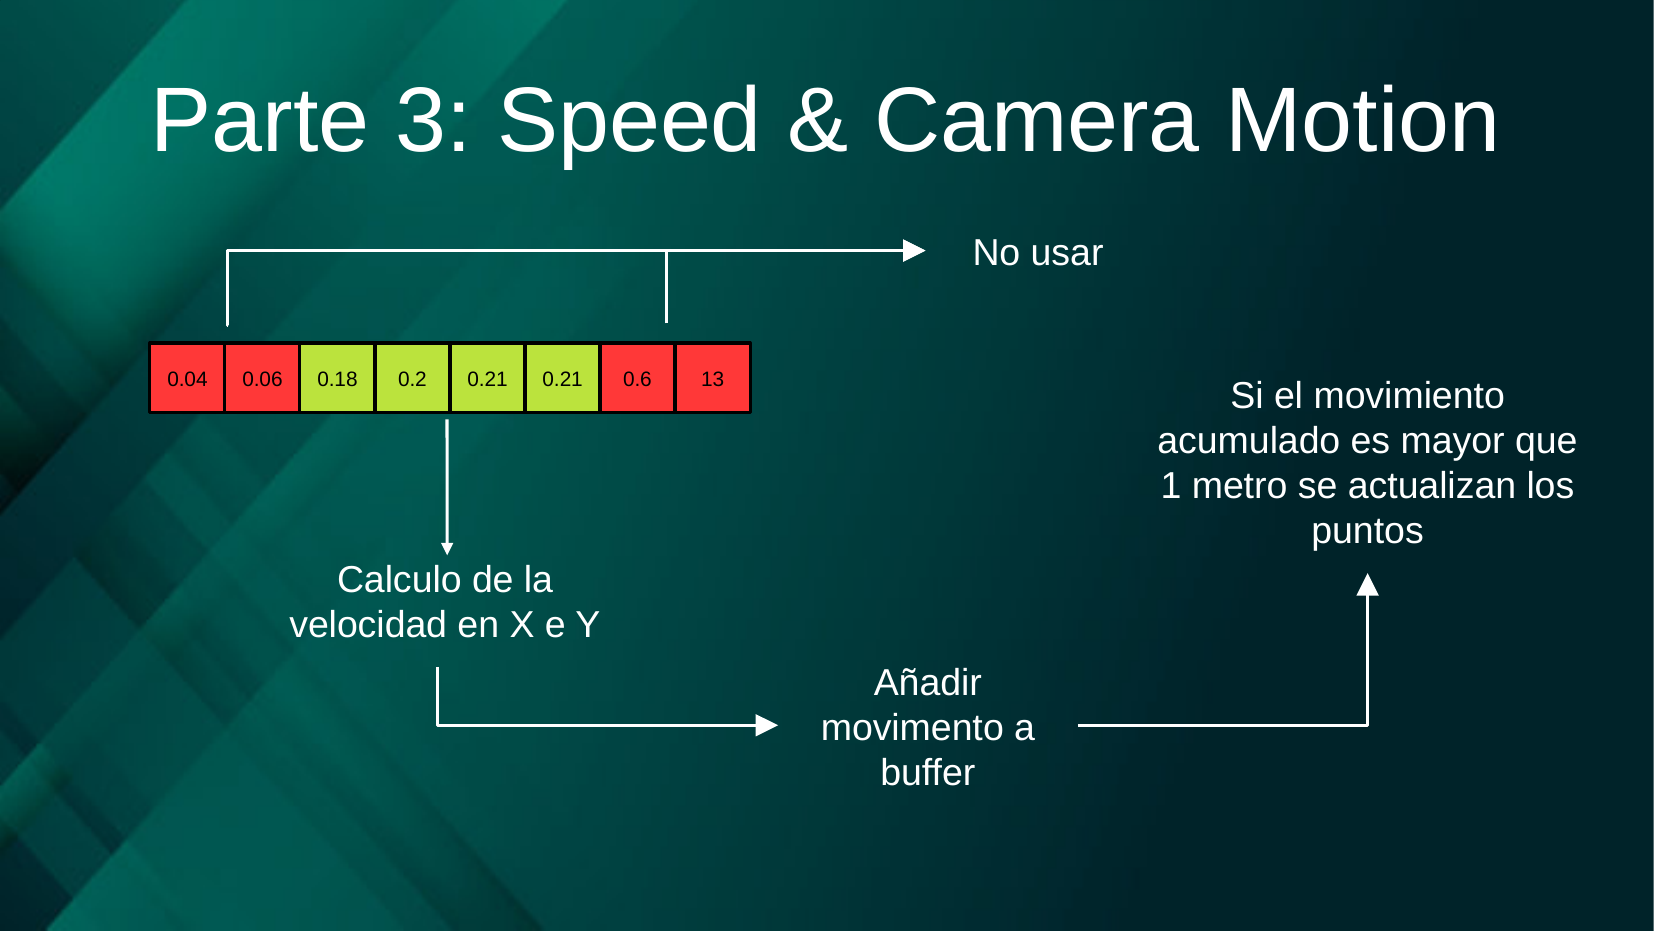

# Parte 3: Speed & Camera Motion
No usar
0.04
0.06
0.18
0.2
0.21
0.21
0.6
13
Si el movimiento acumulado es mayor que 1 metro se actualizan los puntos
Calculo de la velocidad en X e Y
Añadir movimento a buffer